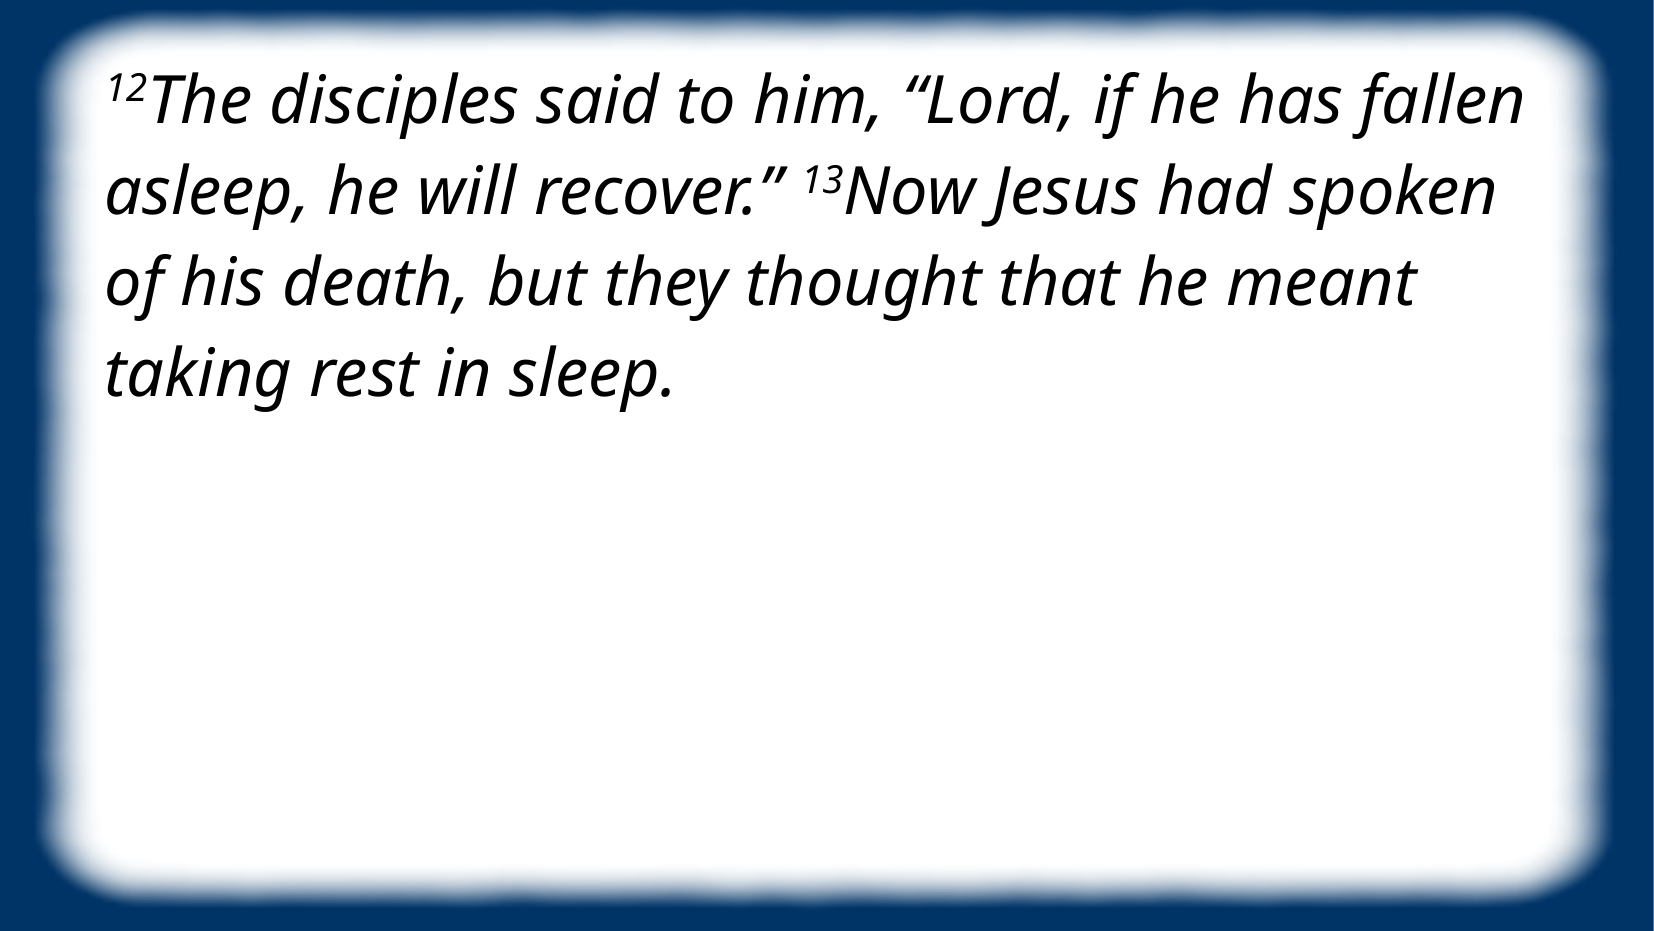

12The disciples said to him, “Lord, if he has fallen asleep, he will recover.” 13Now Jesus had spoken of his death, but they thought that he meant taking rest in sleep.